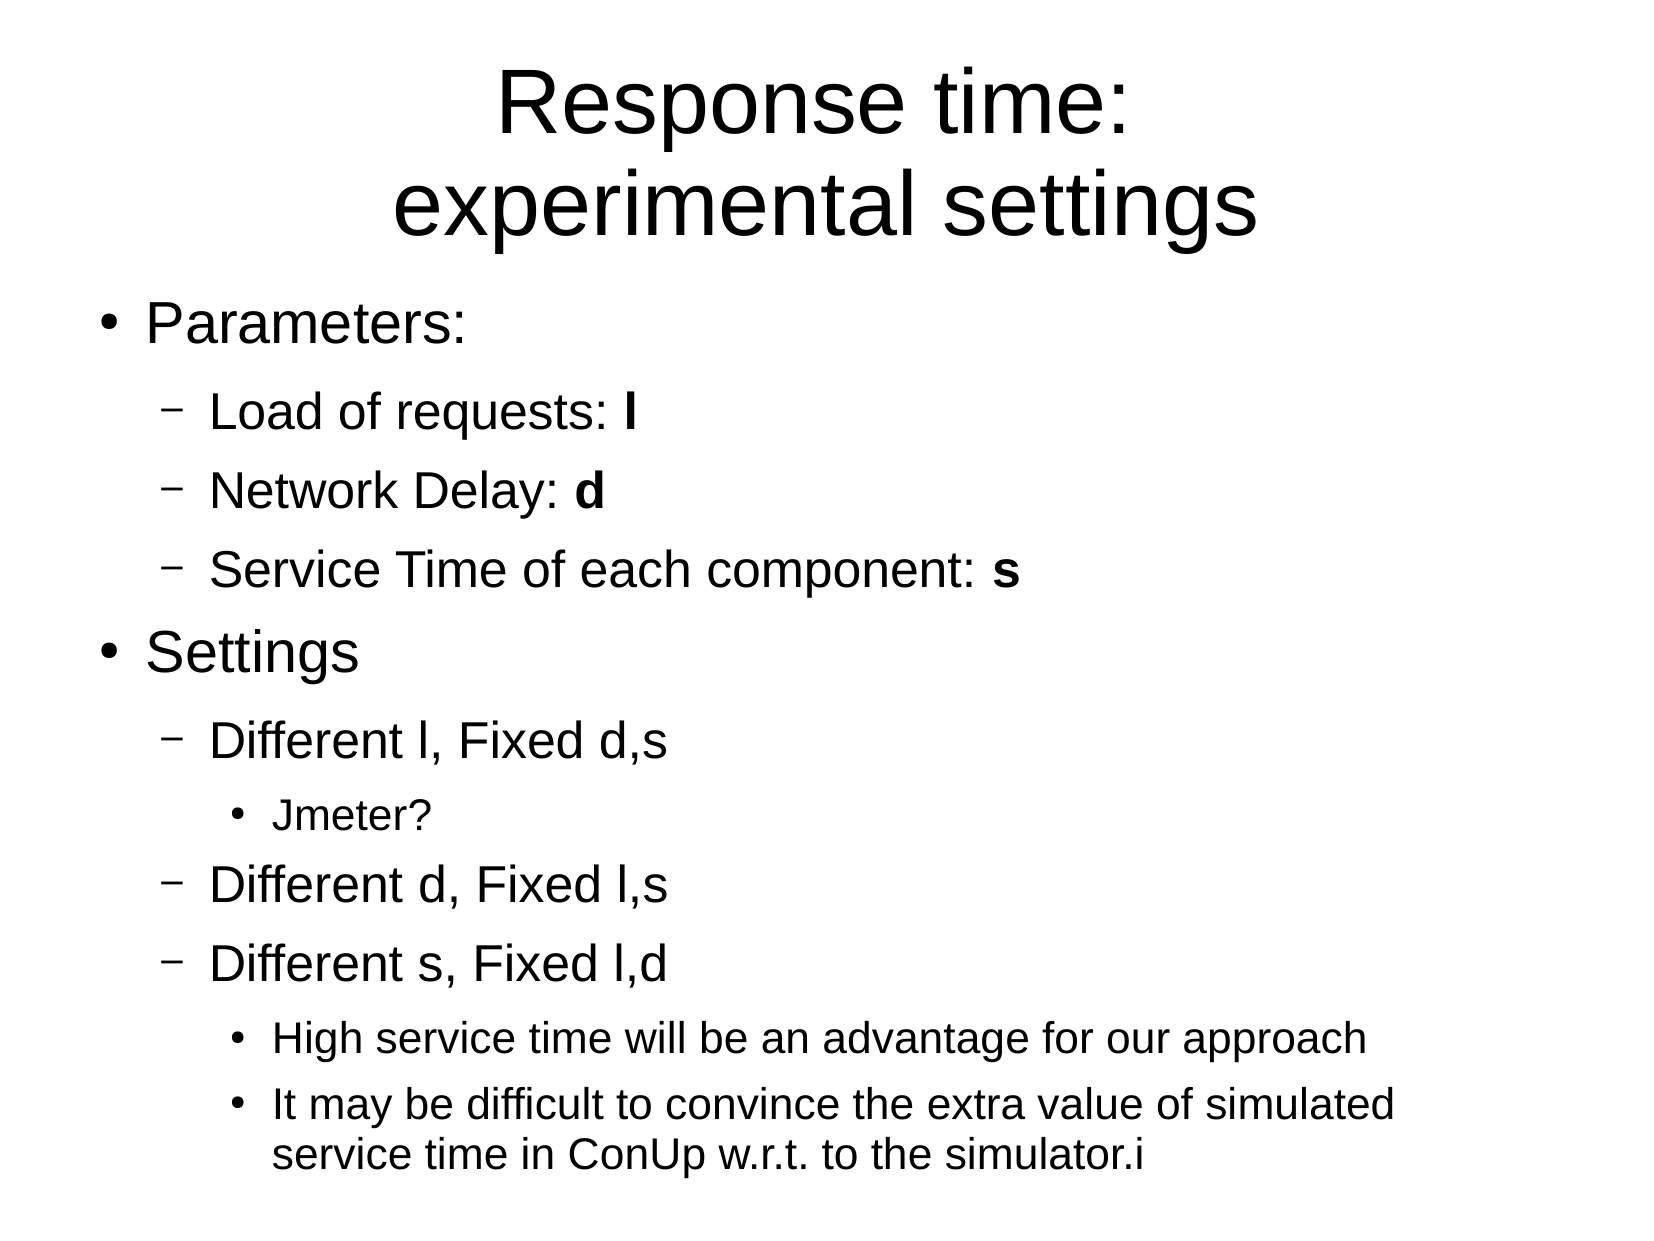

# Response time: experimental settings
Parameters:
Load of requests: l
Network Delay: d
Service Time of each component: s
Settings
Different l, Fixed d,s
Jmeter?
Different d, Fixed l,s
Different s, Fixed l,d
High service time will be an advantage for our approach
It may be difficult to convince the extra value of simulated service time in ConUp w.r.t. to the simulator.i